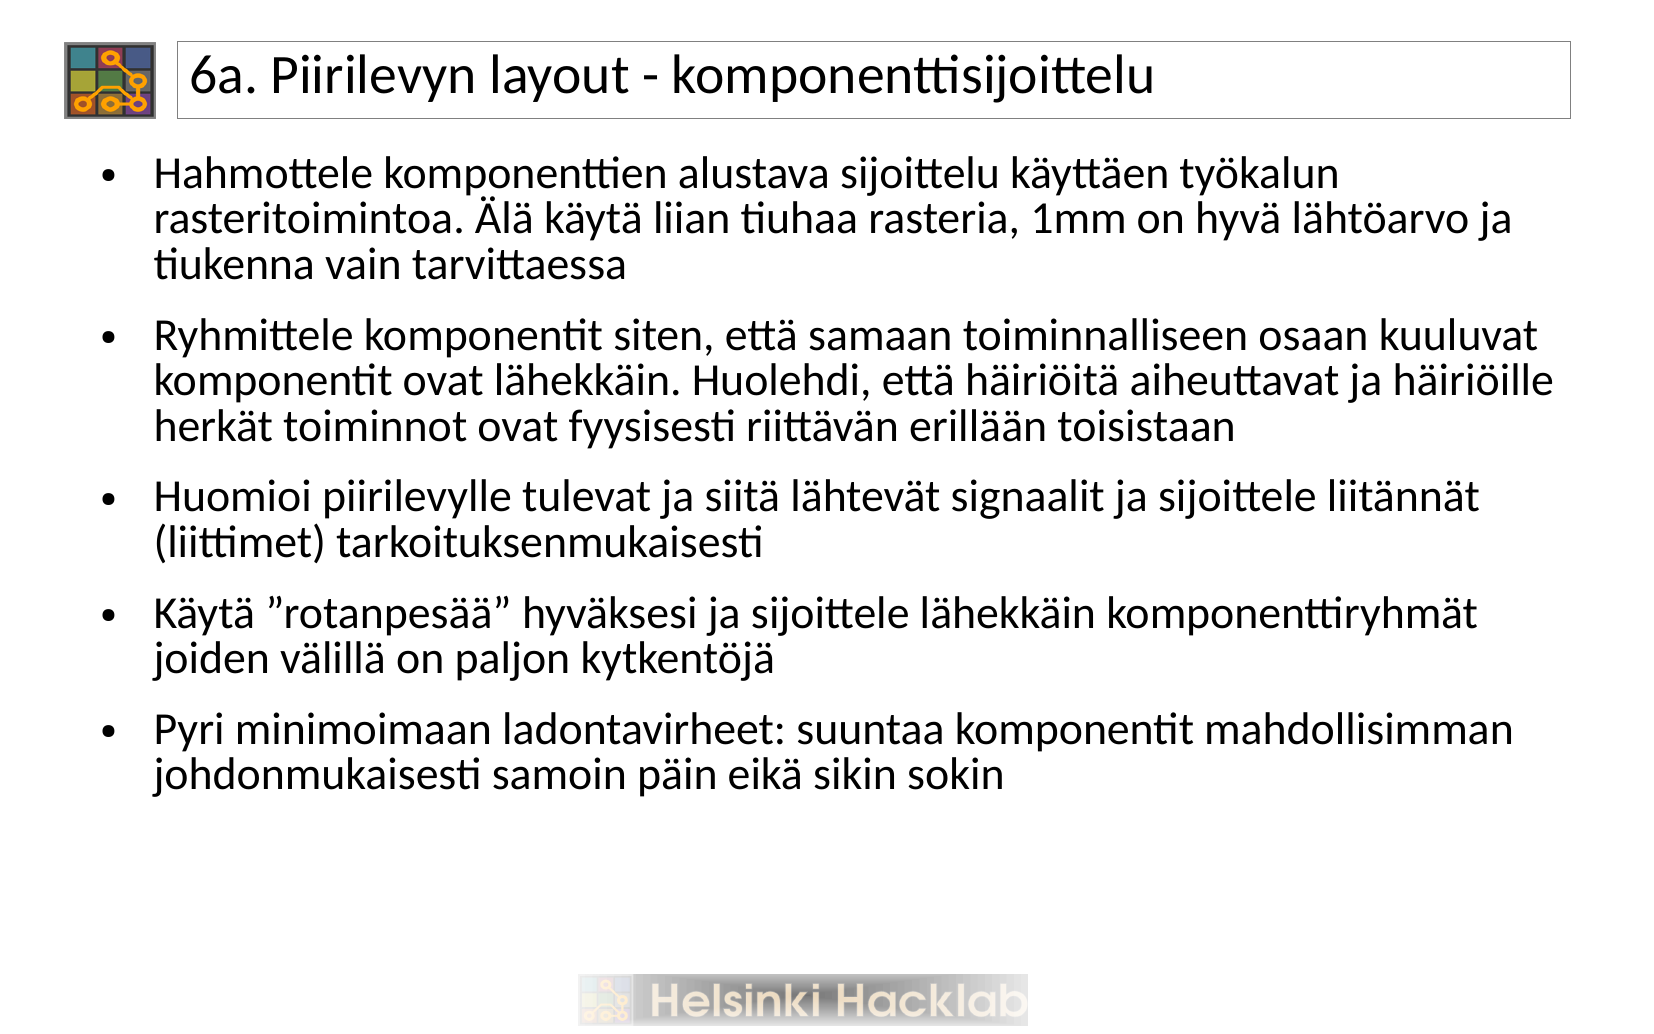

# 6a. Piirilevyn layout - komponenttisijoittelu
Hahmottele komponenttien alustava sijoittelu käyttäen työkalun rasteritoimintoa. Älä käytä liian tiuhaa rasteria, 1mm on hyvä lähtöarvo ja tiukenna vain tarvittaessa
Ryhmittele komponentit siten, että samaan toiminnalliseen osaan kuuluvat komponentit ovat lähekkäin. Huolehdi, että häiriöitä aiheuttavat ja häiriöille herkät toiminnot ovat fyysisesti riittävän erillään toisistaan
Huomioi piirilevylle tulevat ja siitä lähtevät signaalit ja sijoittele liitännät (liittimet) tarkoituksenmukaisesti
Käytä ”rotanpesää” hyväksesi ja sijoittele lähekkäin komponenttiryhmät joiden välillä on paljon kytkentöjä
Pyri minimoimaan ladontavirheet: suuntaa komponentit mahdollisimman johdonmukaisesti samoin päin eikä sikin sokin